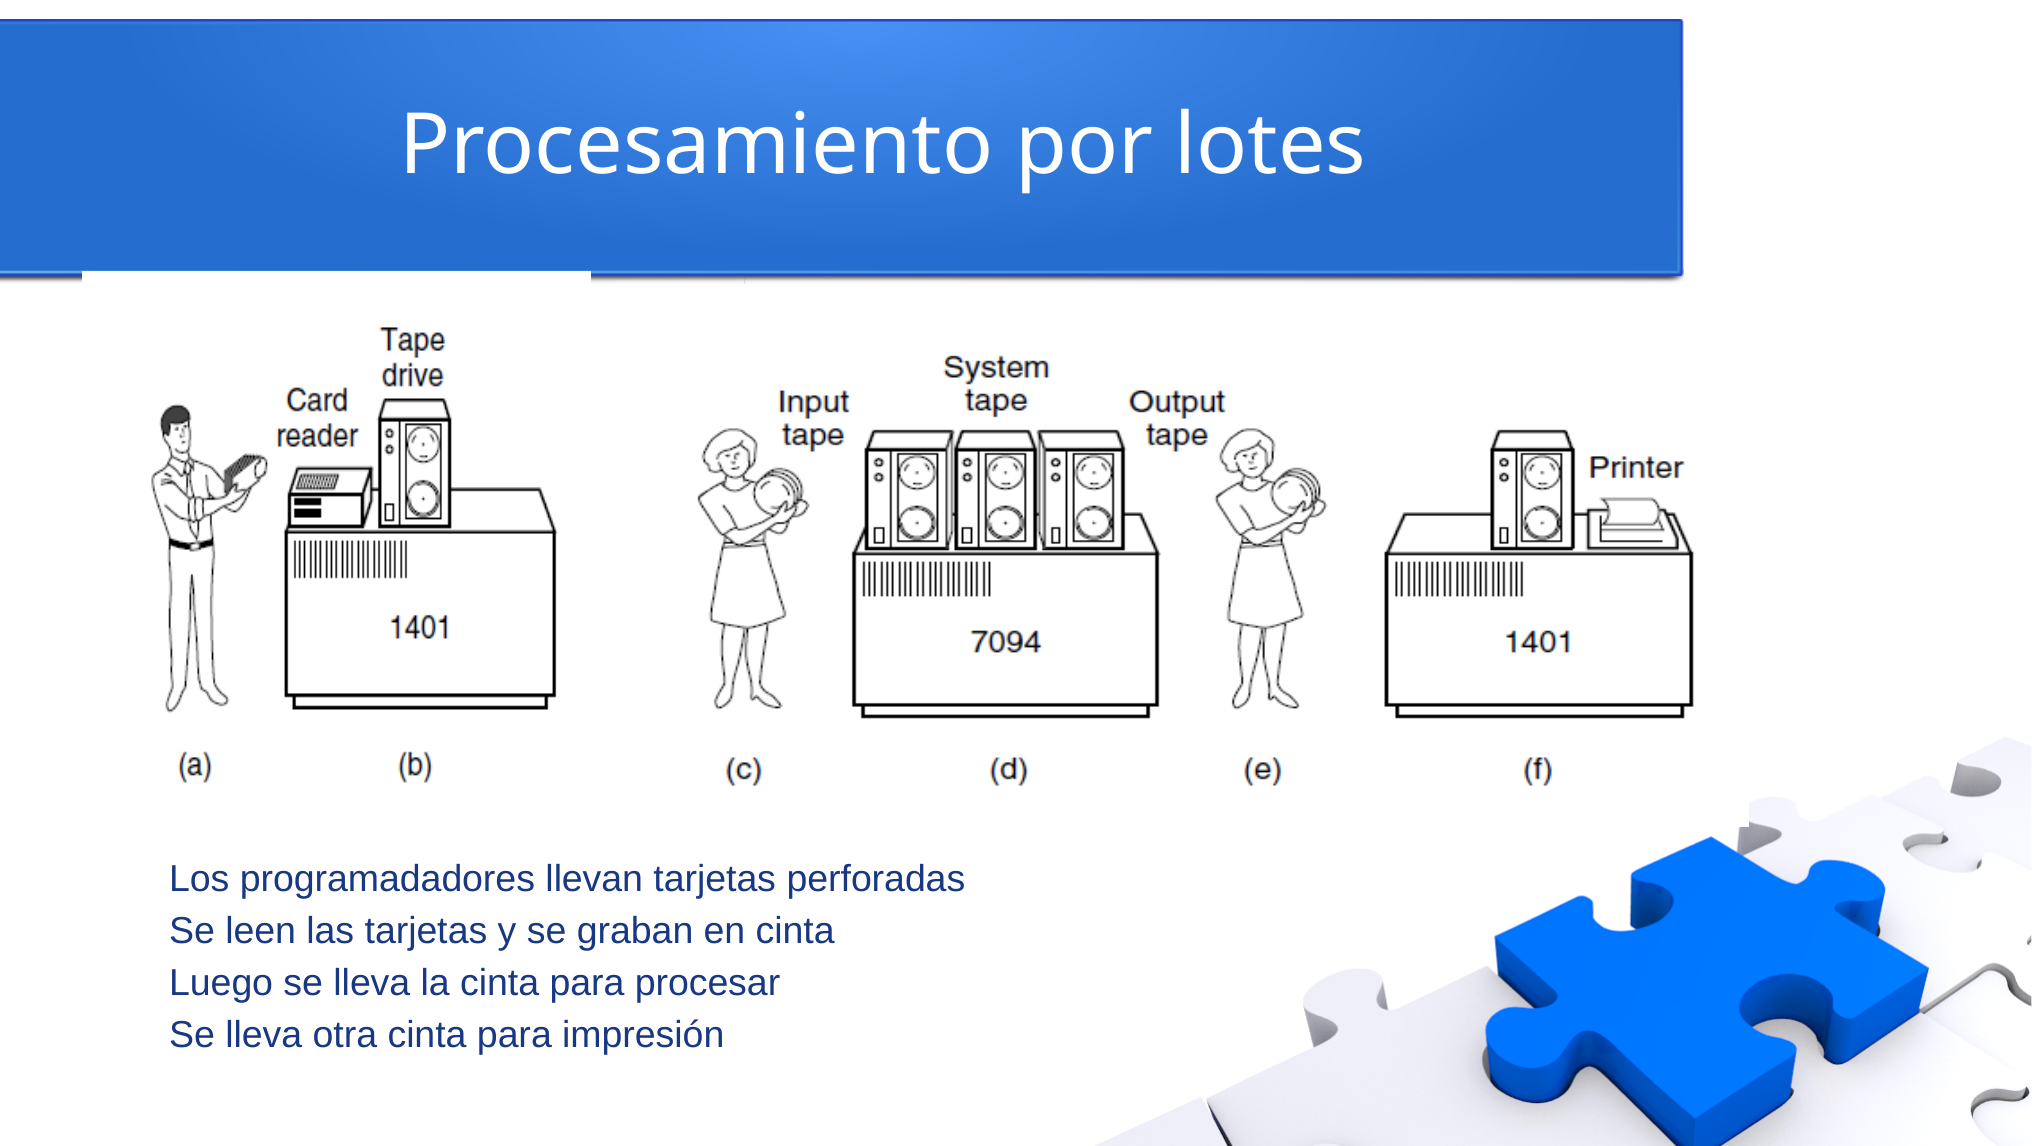

# Procesamiento por lotes
Los programadadores llevan tarjetas perforadas
Se leen las tarjetas y se graban en cinta
Luego se lleva la cinta para procesar
Se lleva otra cinta para impresión